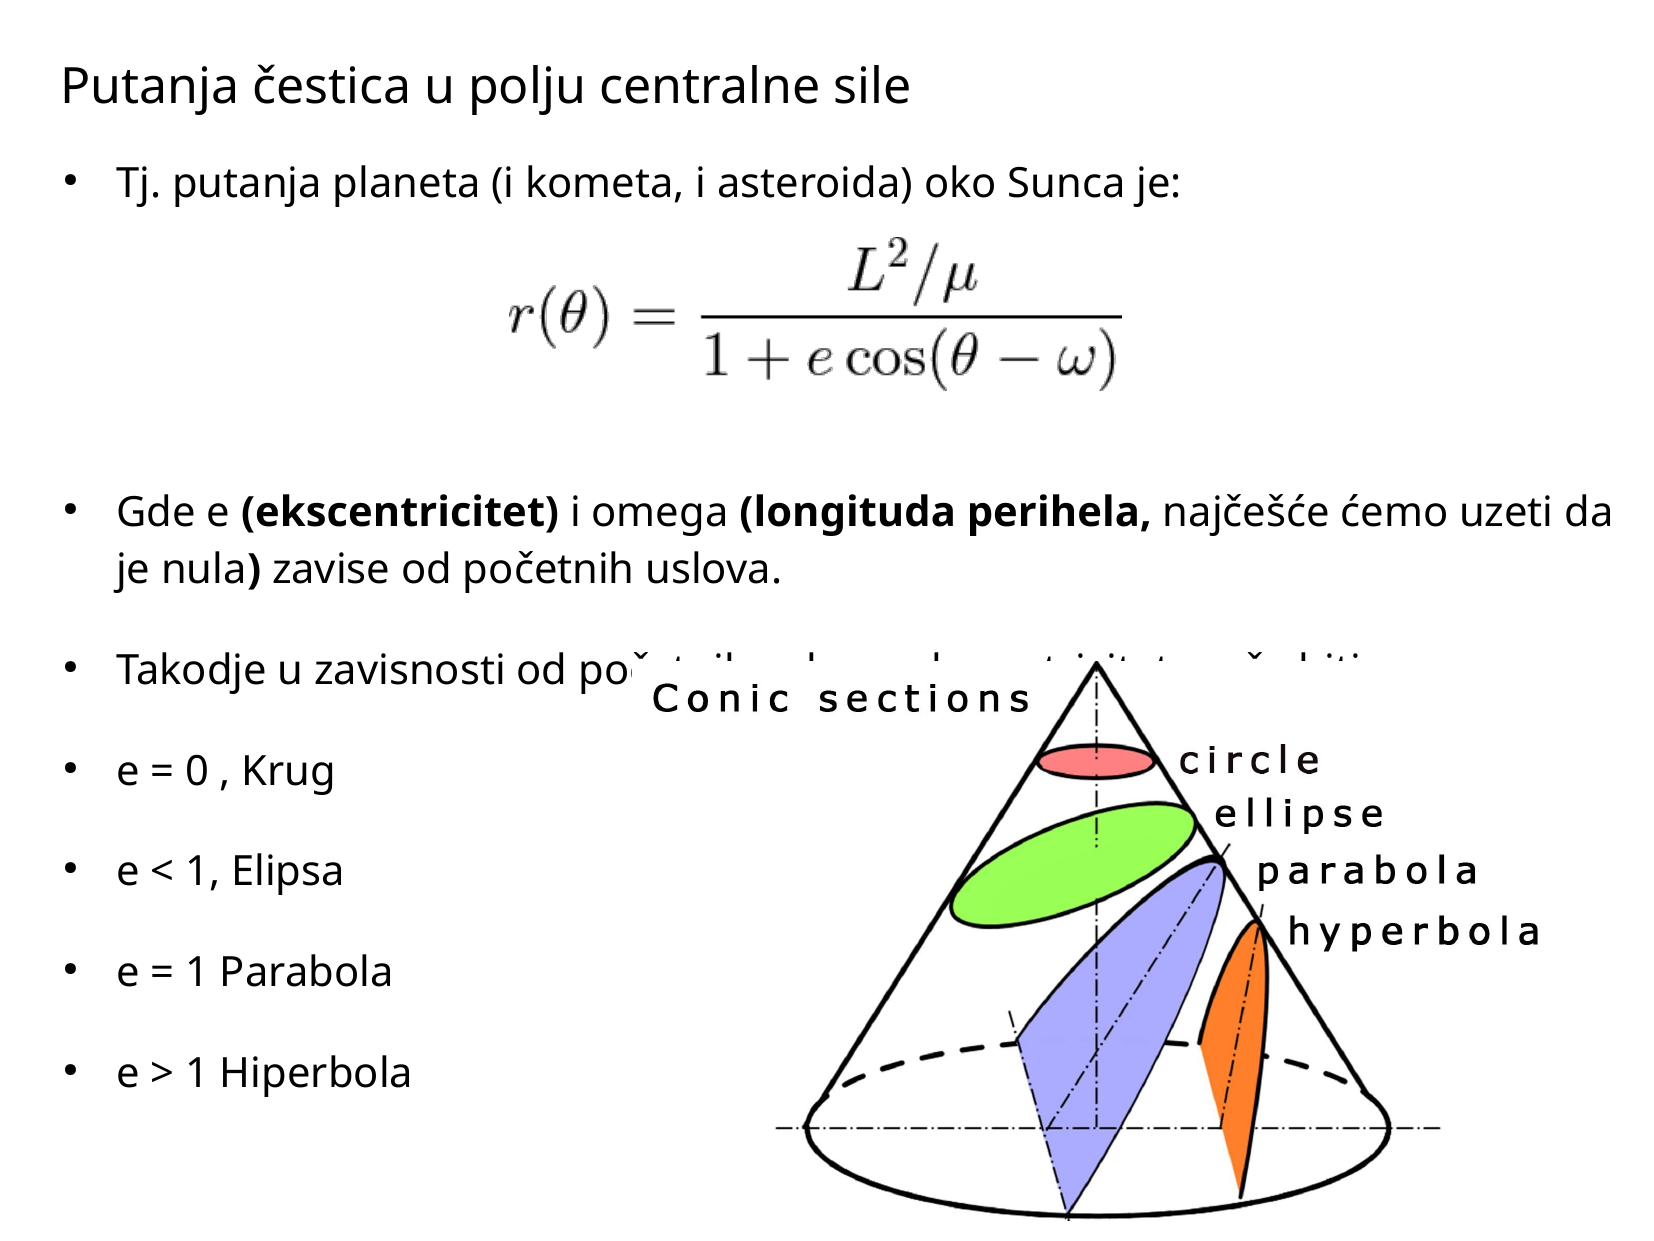

# Putanja čestica u polju centralne sile
Tj. putanja planeta (i kometa, i asteroida) oko Sunca je:
Gde e (ekscentricitet) i omega (longituda perihela, najčešće ćemo uzeti da je nula) zavise od početnih uslova.
Takodje u zavisnosti od početnih uslova, ekscentricitet može biti:
e = 0 , Krug
e < 1, Elipsa
e = 1 Parabola
e > 1 Hiperbola